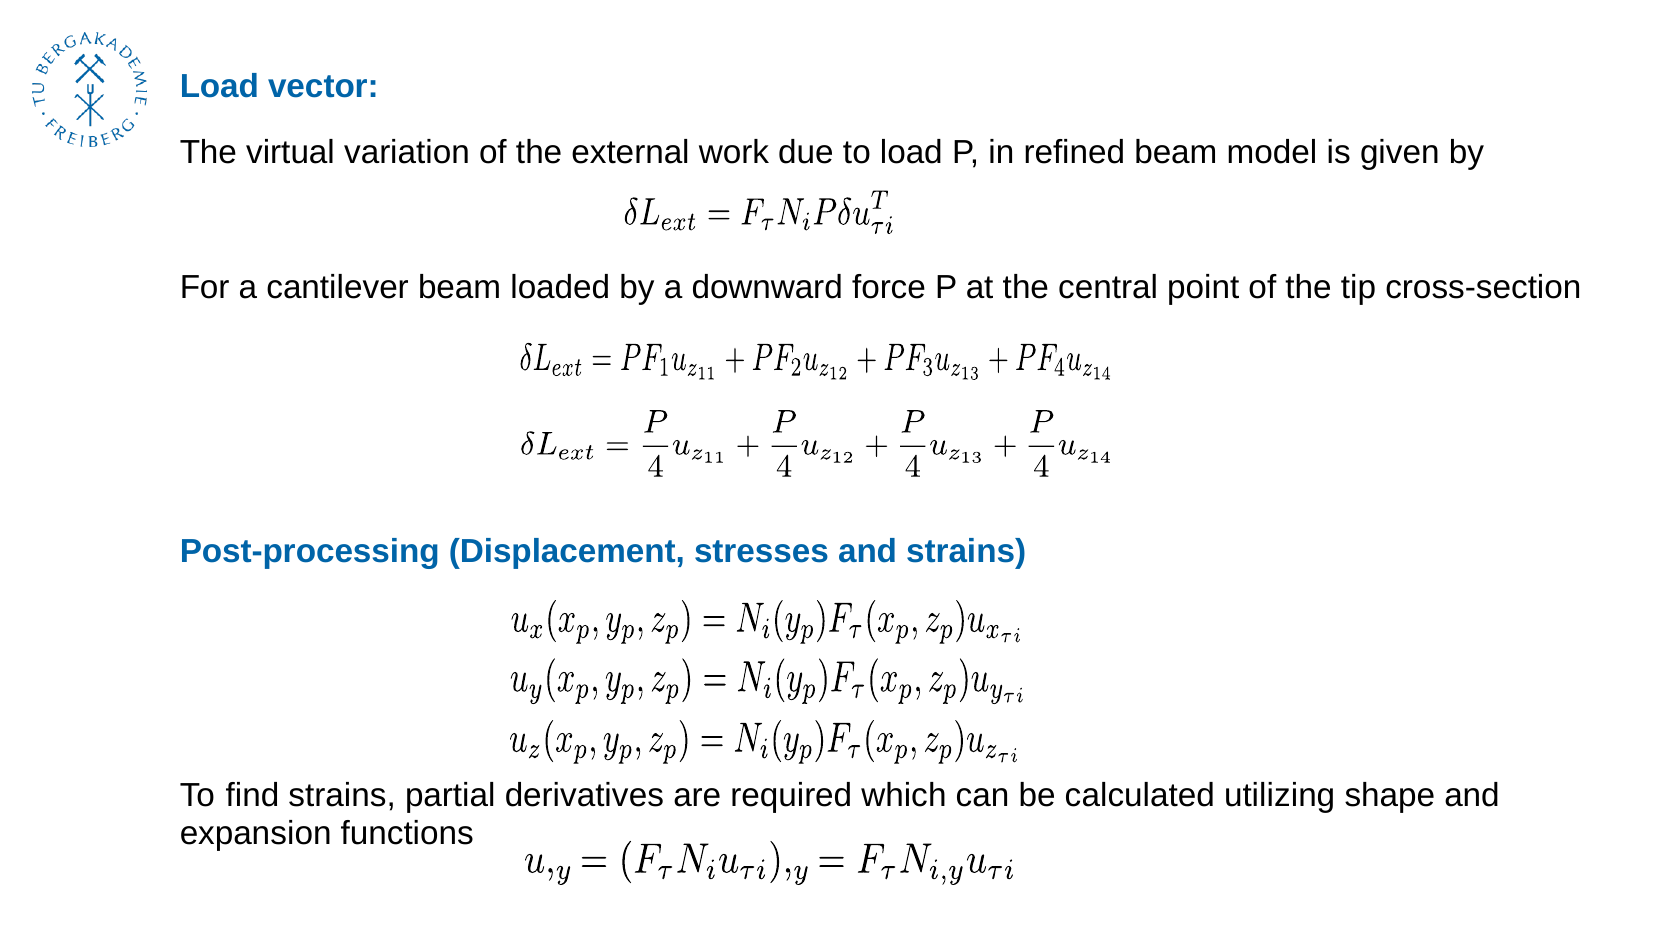

Load vector:
The virtual variation of the external work due to load P, in refined beam model is given by
For a cantilever beam loaded by a downward force P at the central point of the tip cross-section
Post-processing (Displacement, stresses and strains)
To find strains, partial derivatives are required which can be calculated utilizing shape and expansion functions